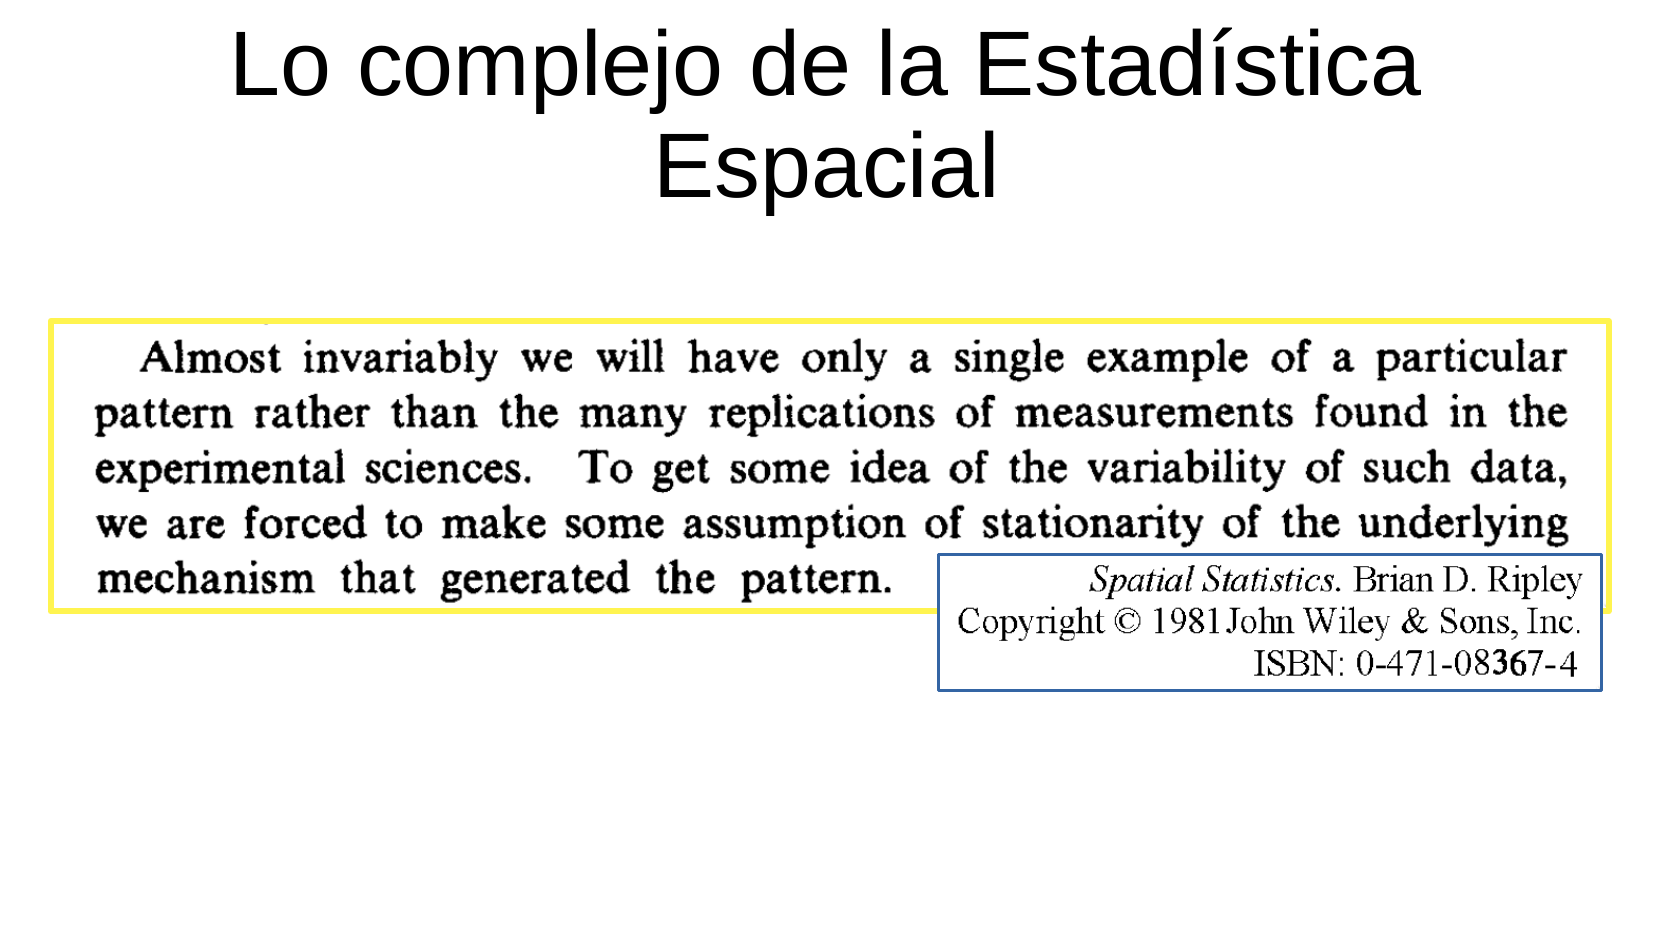

# Lo complejo de la Estadística Espacial